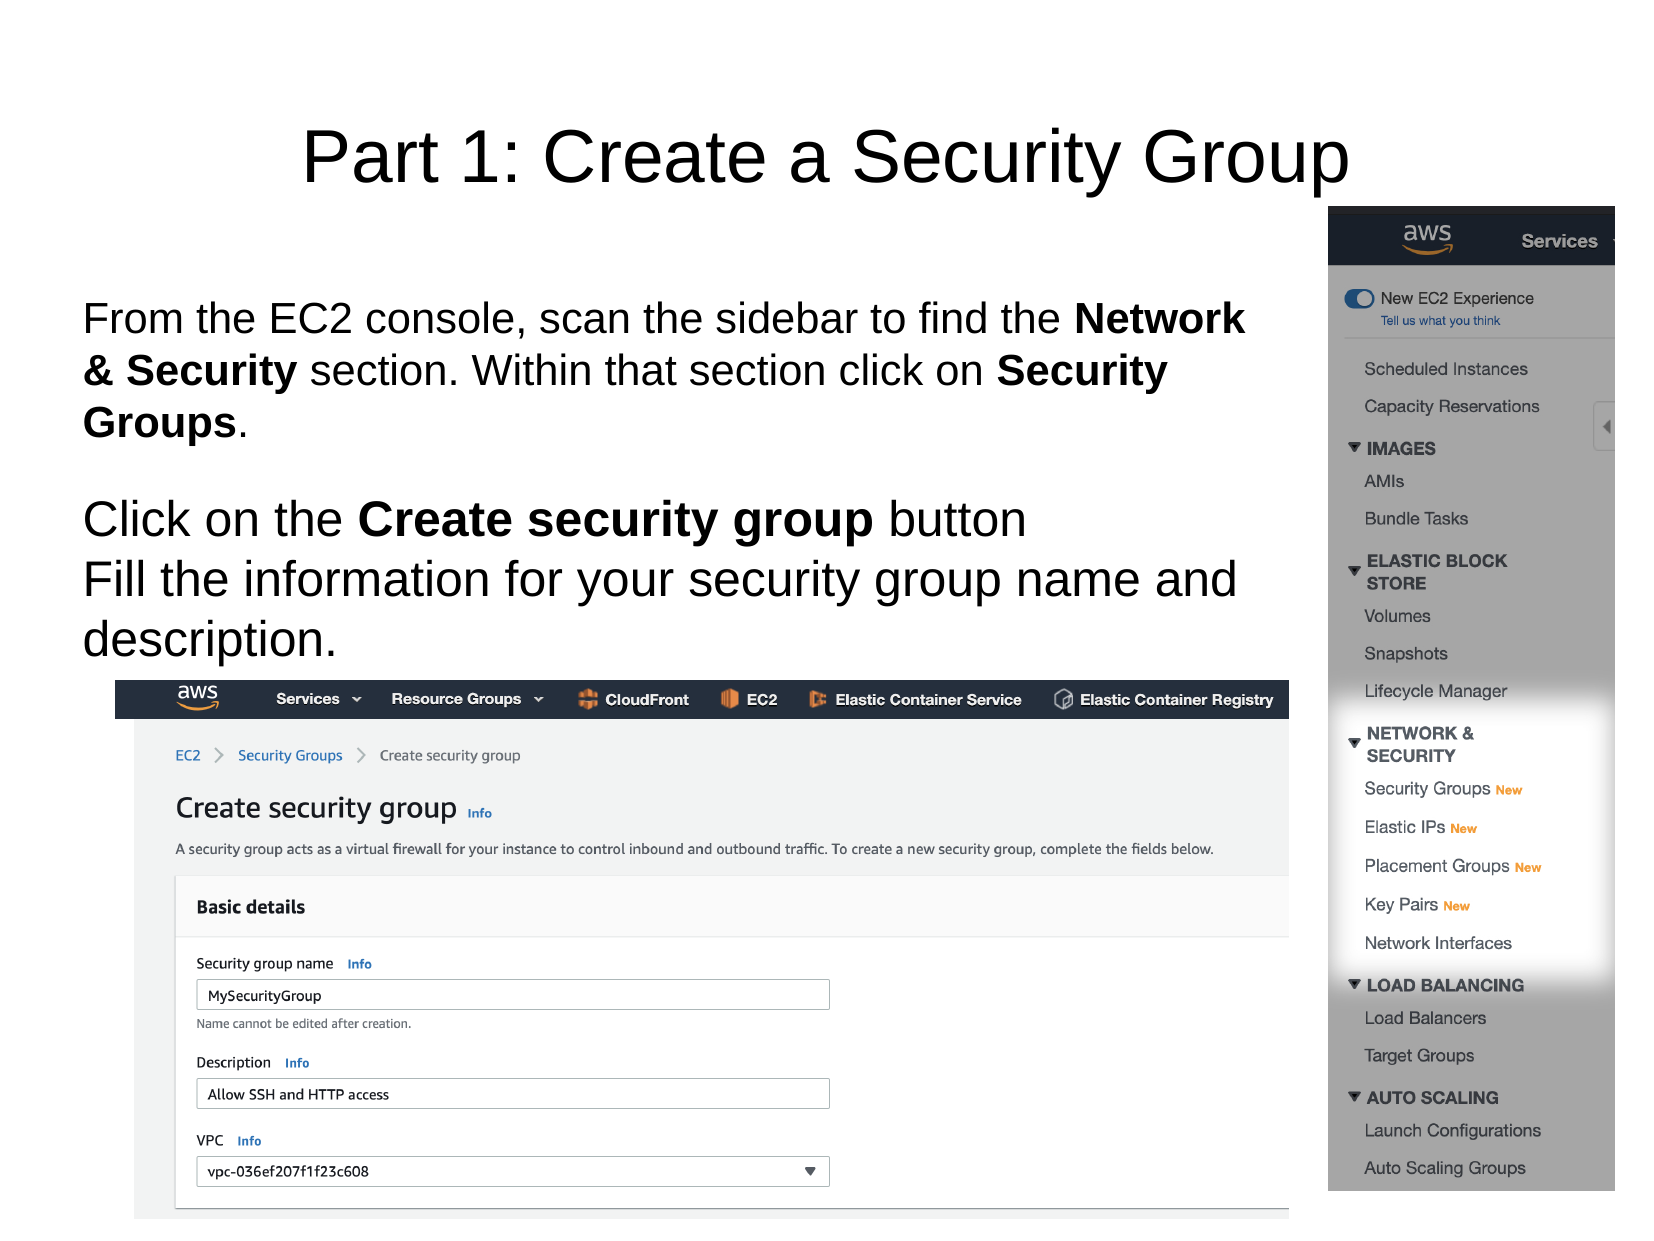

# Part 1: Create a Security Group
From the EC2 console, scan the sidebar to find the Network & Security section. Within that section click on Security Groups.
Click on the Create security group button
Fill the information for your security group name and description.